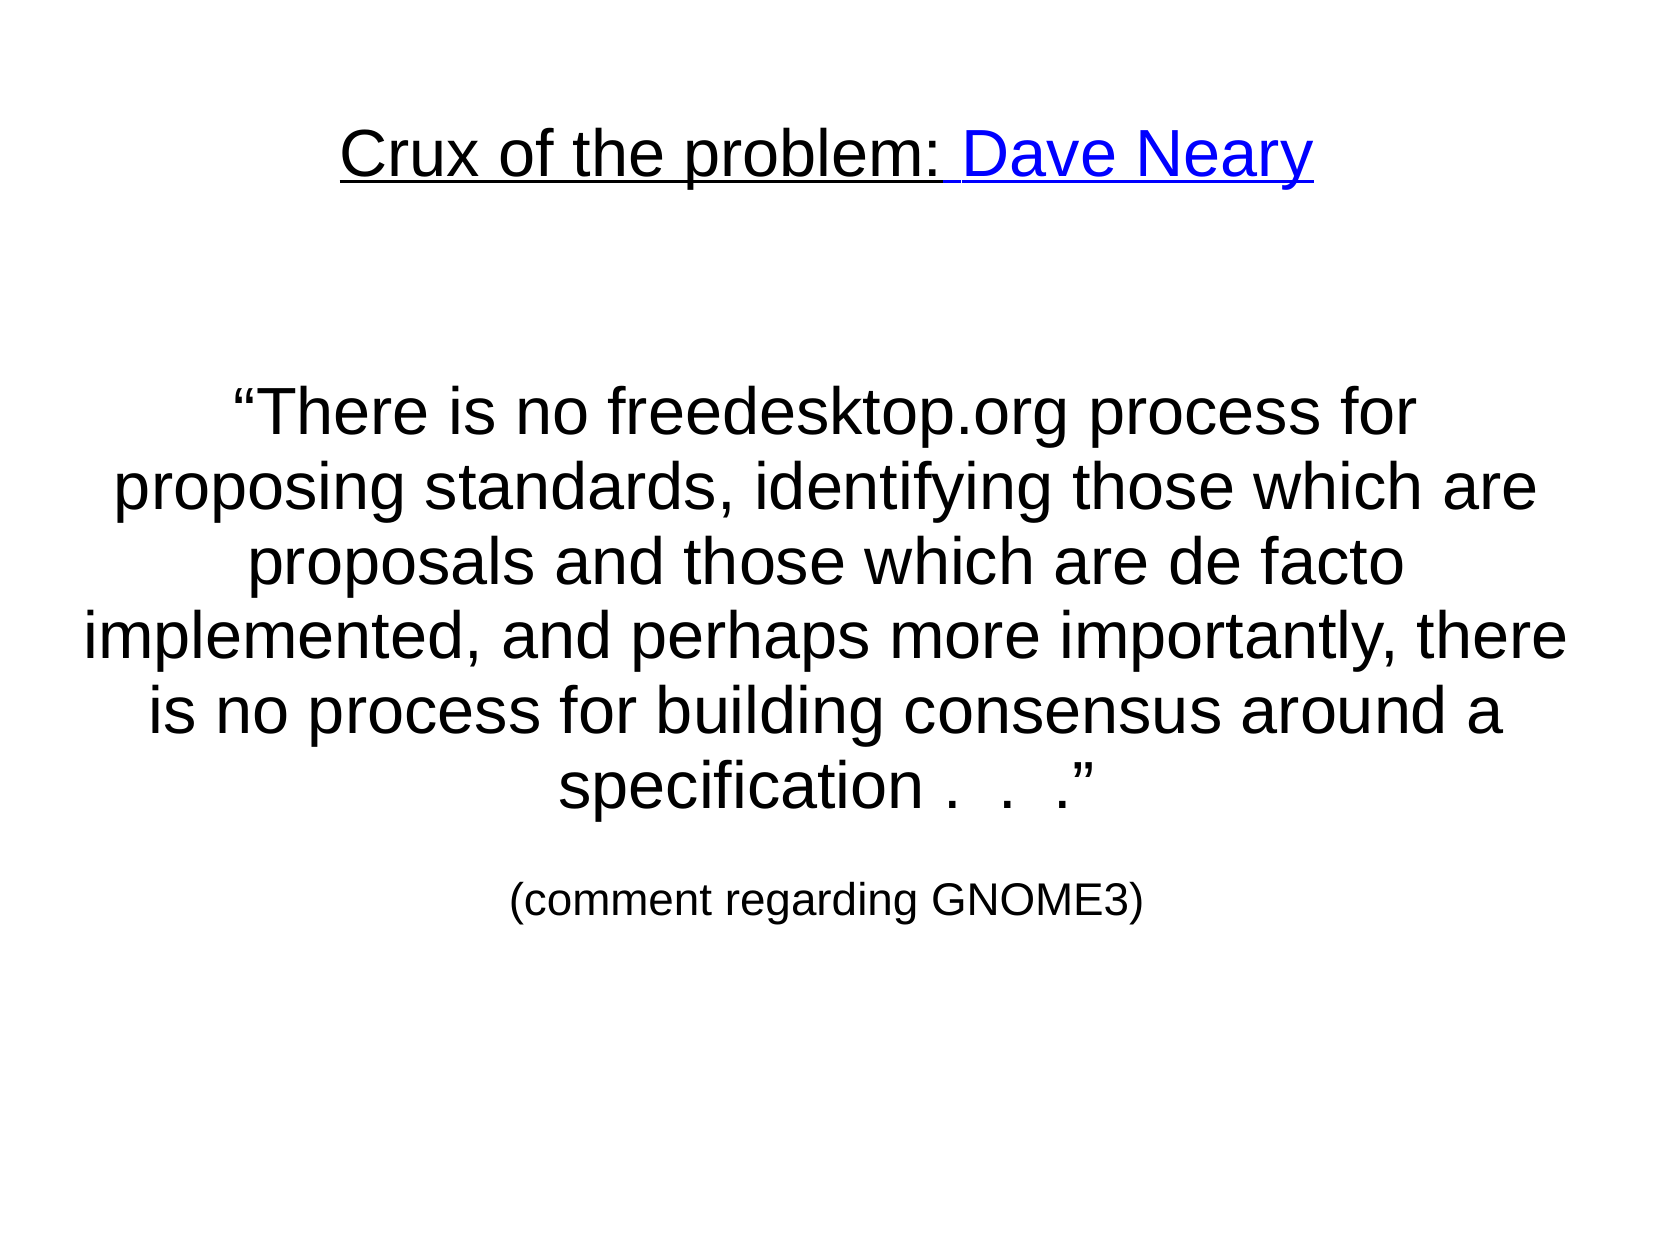

# Crux of the problem: Dave Neary
“There is no freedesktop.org process for proposing standards, identifying those which are proposals and those which are de facto implemented, and perhaps more importantly, there is no process for building consensus around a specification . . .”
(comment regarding GNOME3)